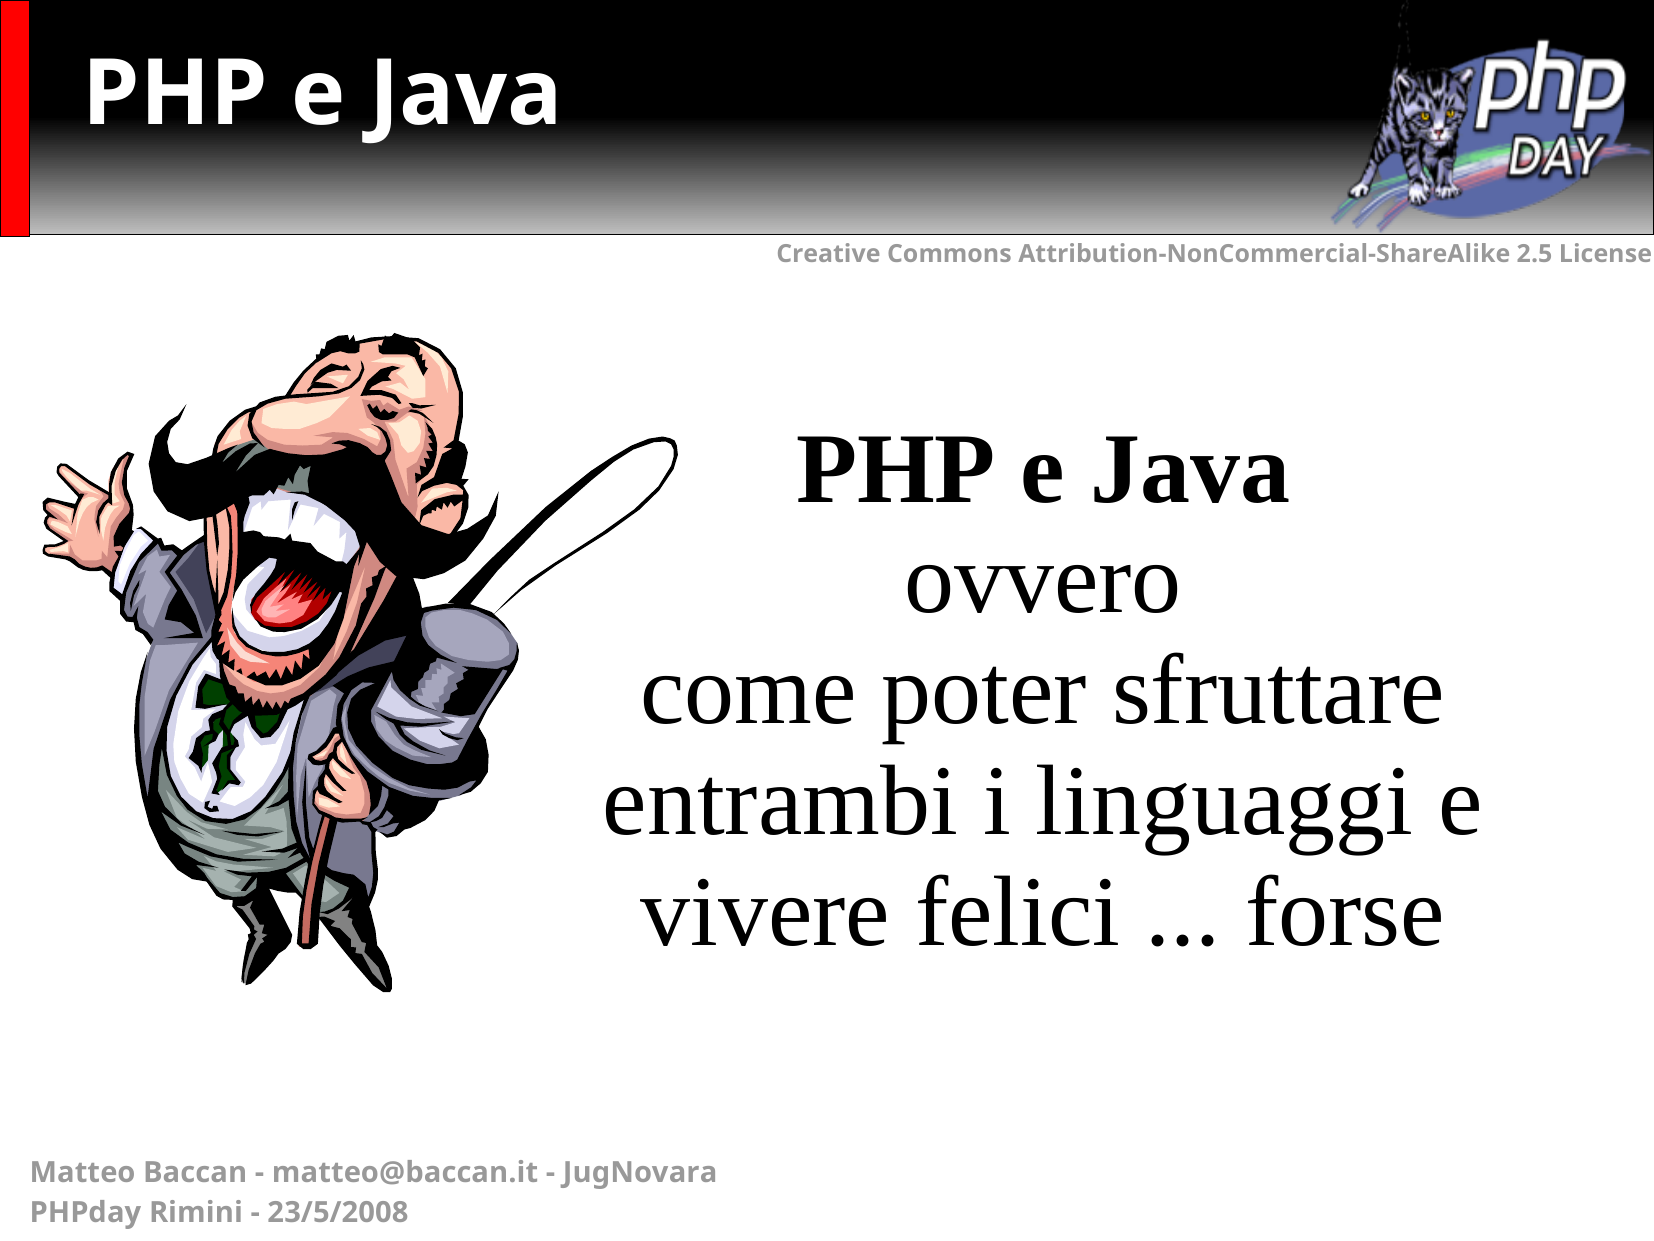

# PHP e Java
PHP e Java
ovvero
come poter sfruttare entrambi i linguaggi e vivere felici ... forse